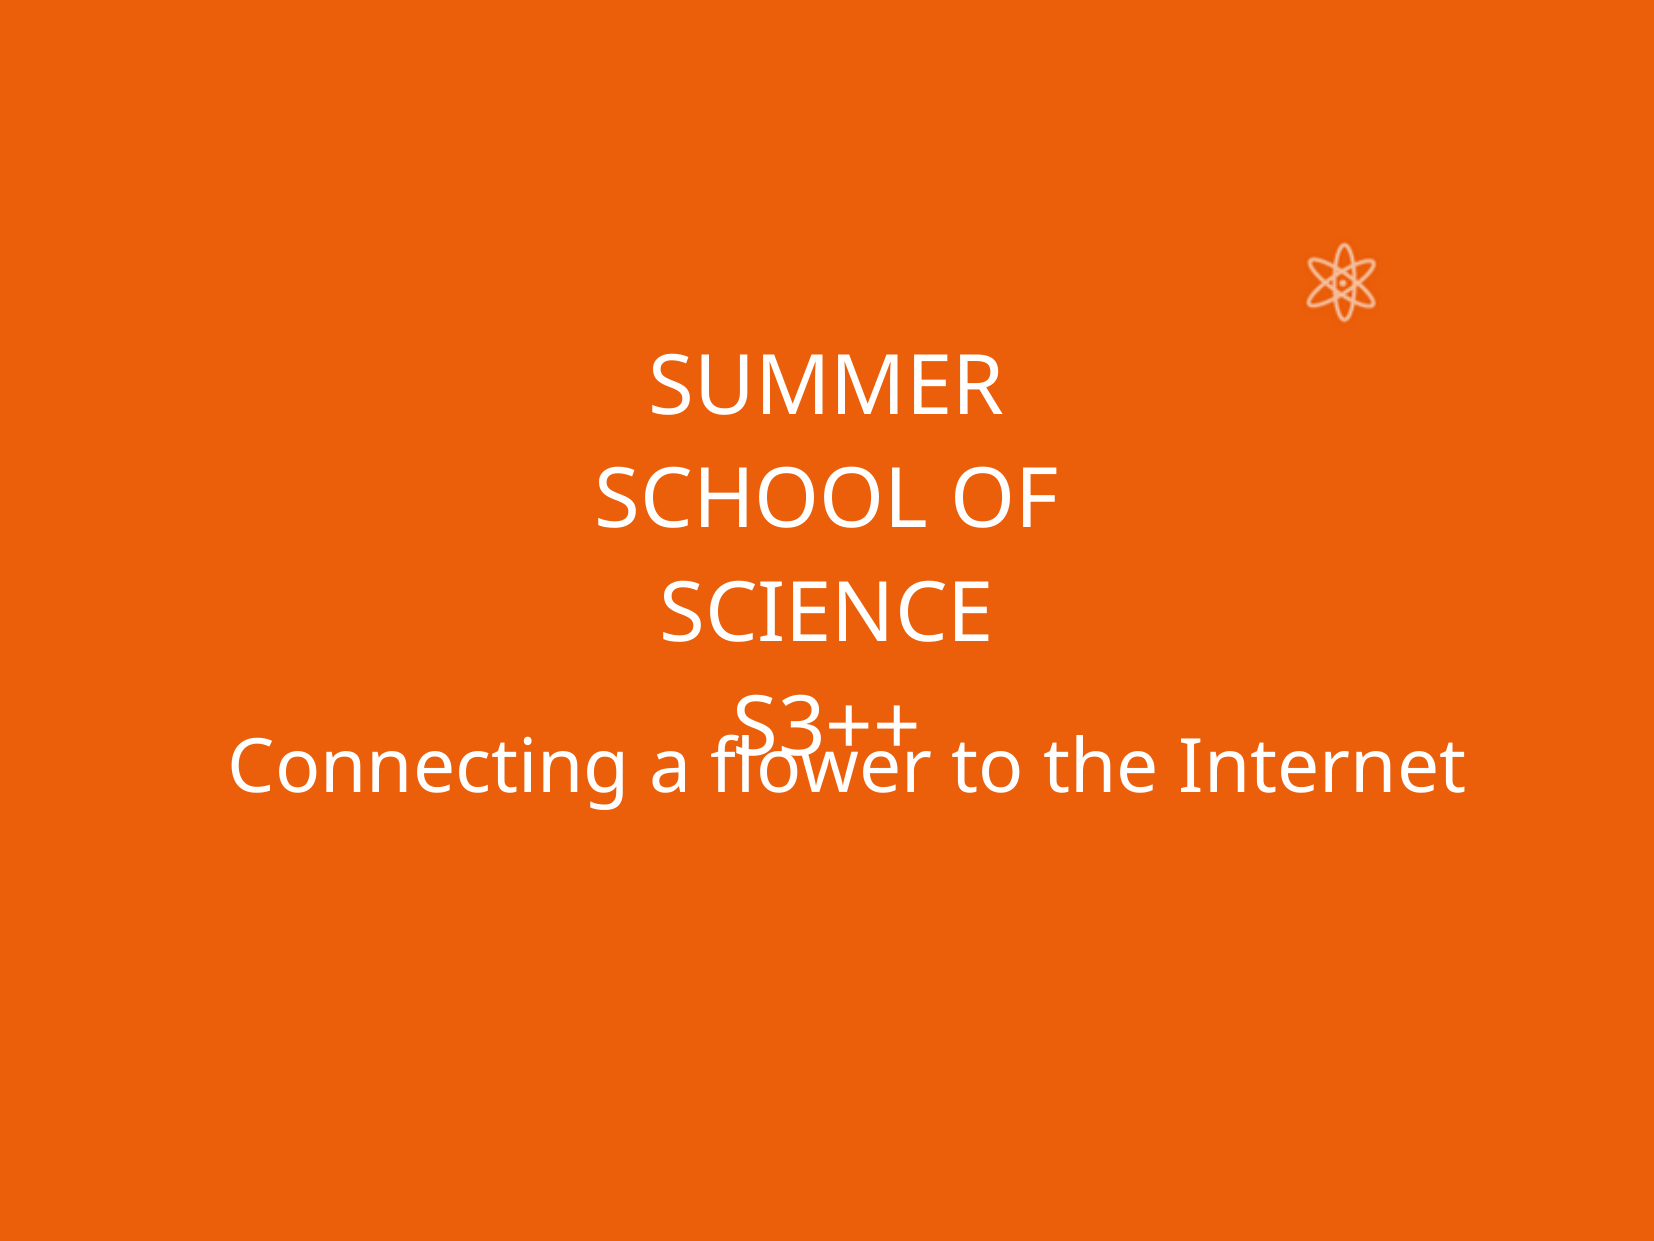

SUMMER SCHOOL OF SCIENCE
S3++
Connecting a flower to the Internet